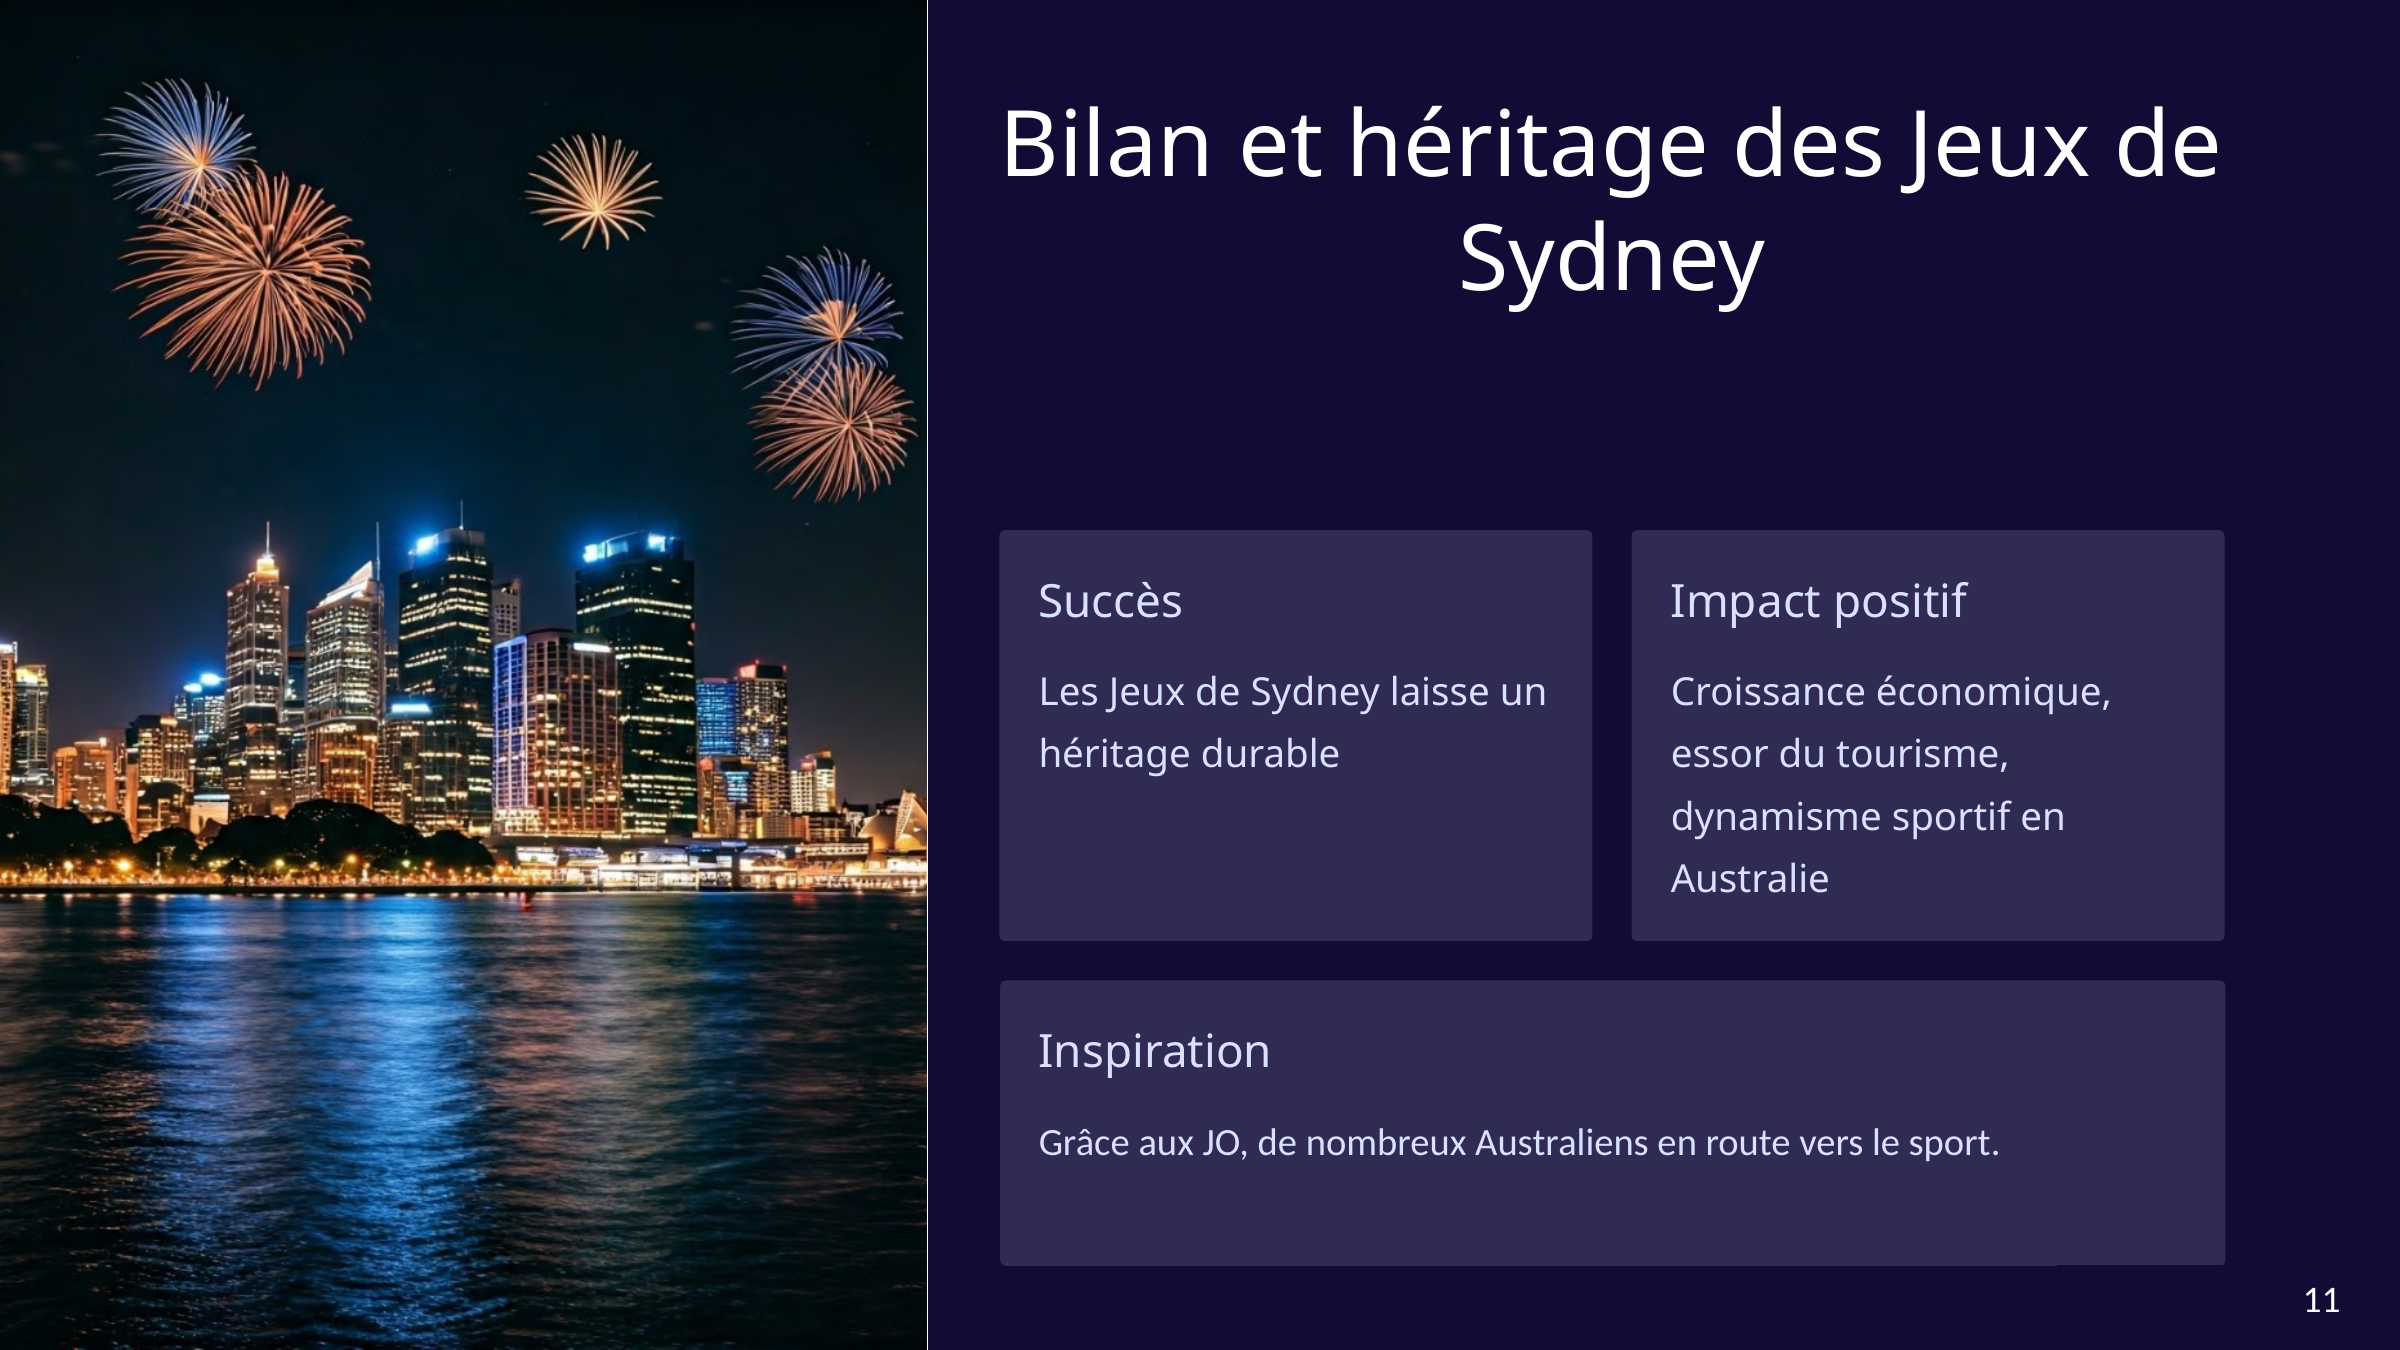

Bilan et héritage des Jeux de Sydney
Succès
Impact positif
Les Jeux de Sydney laisse un héritage durable
Croissance économique, essor du tourisme, dynamisme sportif en Australie
Inspiration
Grâce aux JO, de nombreux Australiens en route vers le sport.
 11